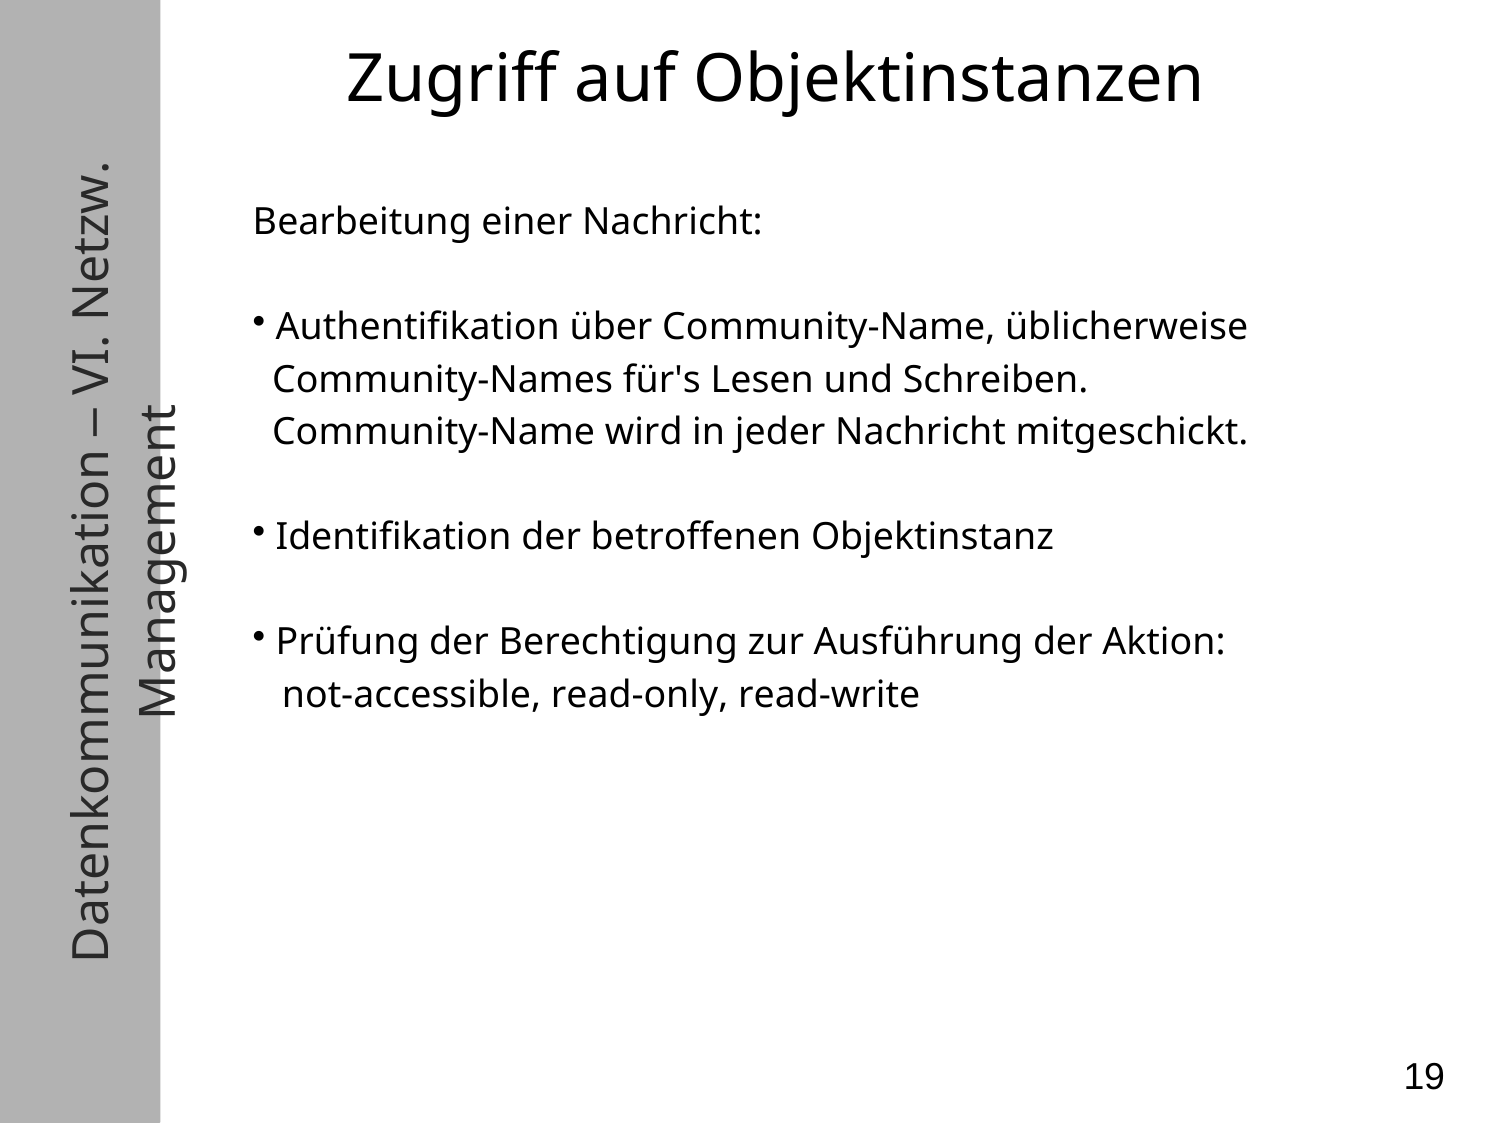

Zugriff auf Objektinstanzen
Bearbeitung einer Nachricht:
 Authentifikation über Community-Name, üblicherweise
 Community-Names für's Lesen und Schreiben.
 Community-Name wird in jeder Nachricht mitgeschickt.
 Identifikation der betroffenen Objektinstanz
 Prüfung der Berechtigung zur Ausführung der Aktion:
 not-accessible, read-only, read-write
Datenkommunikation – VI. Netzw. Management